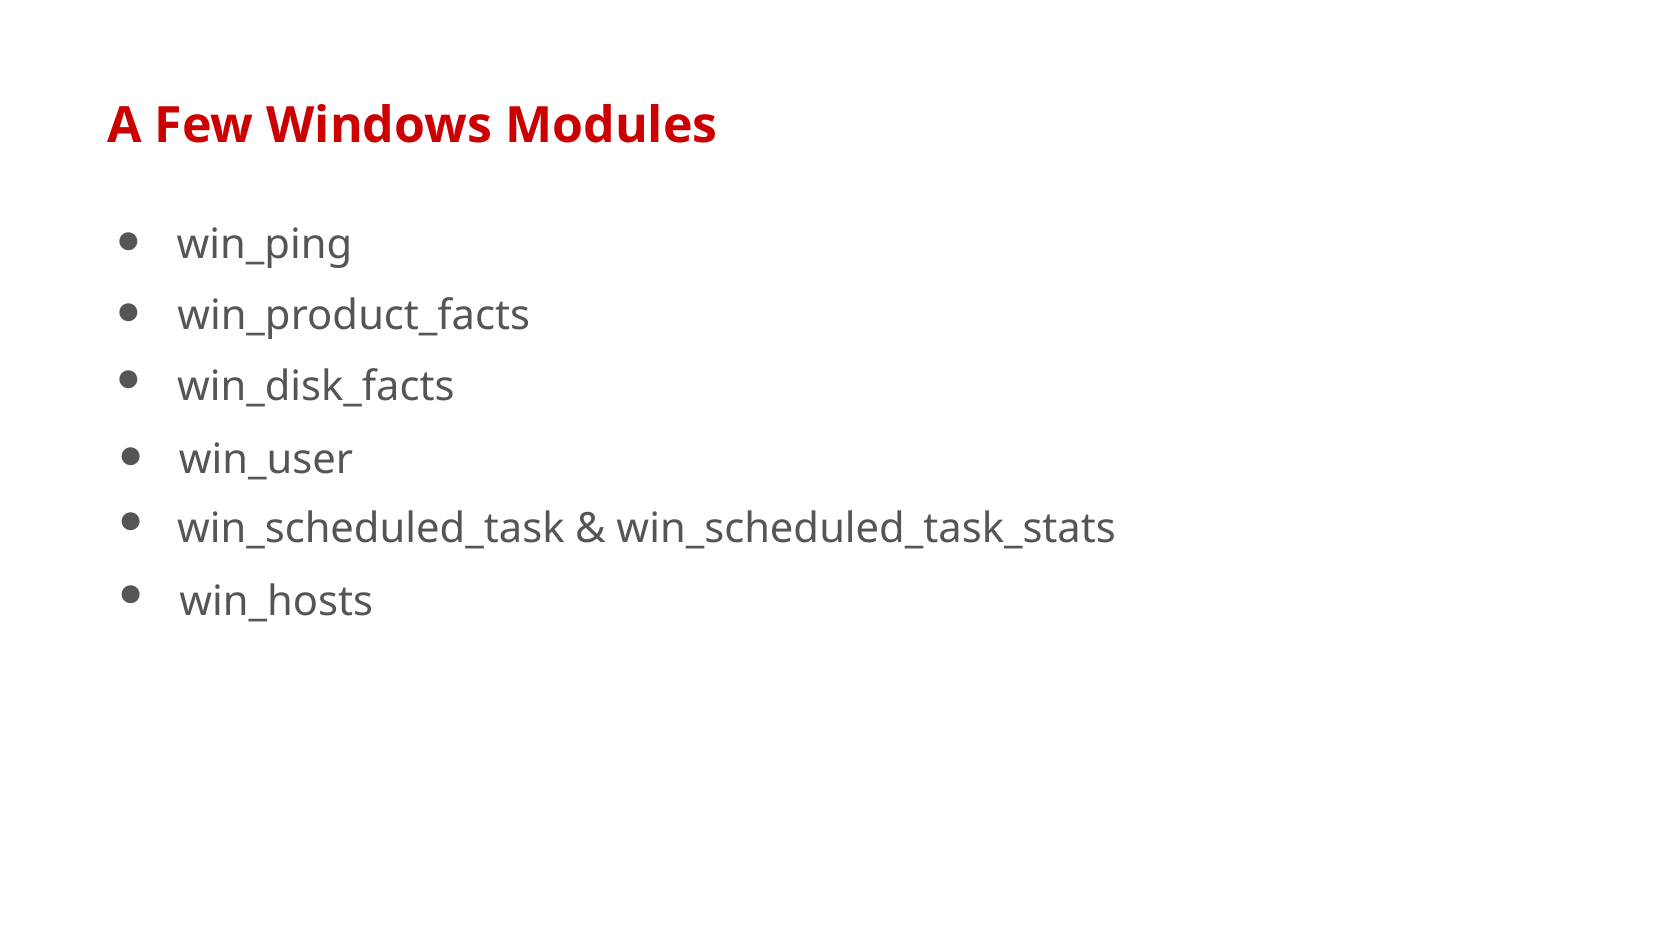

A Few Windows Modules
win_ping
●
win_product_facts
●
●
win_disk_facts
win_user
●
●
win_scheduled_task & win_scheduled_task_stats
●
win_hosts